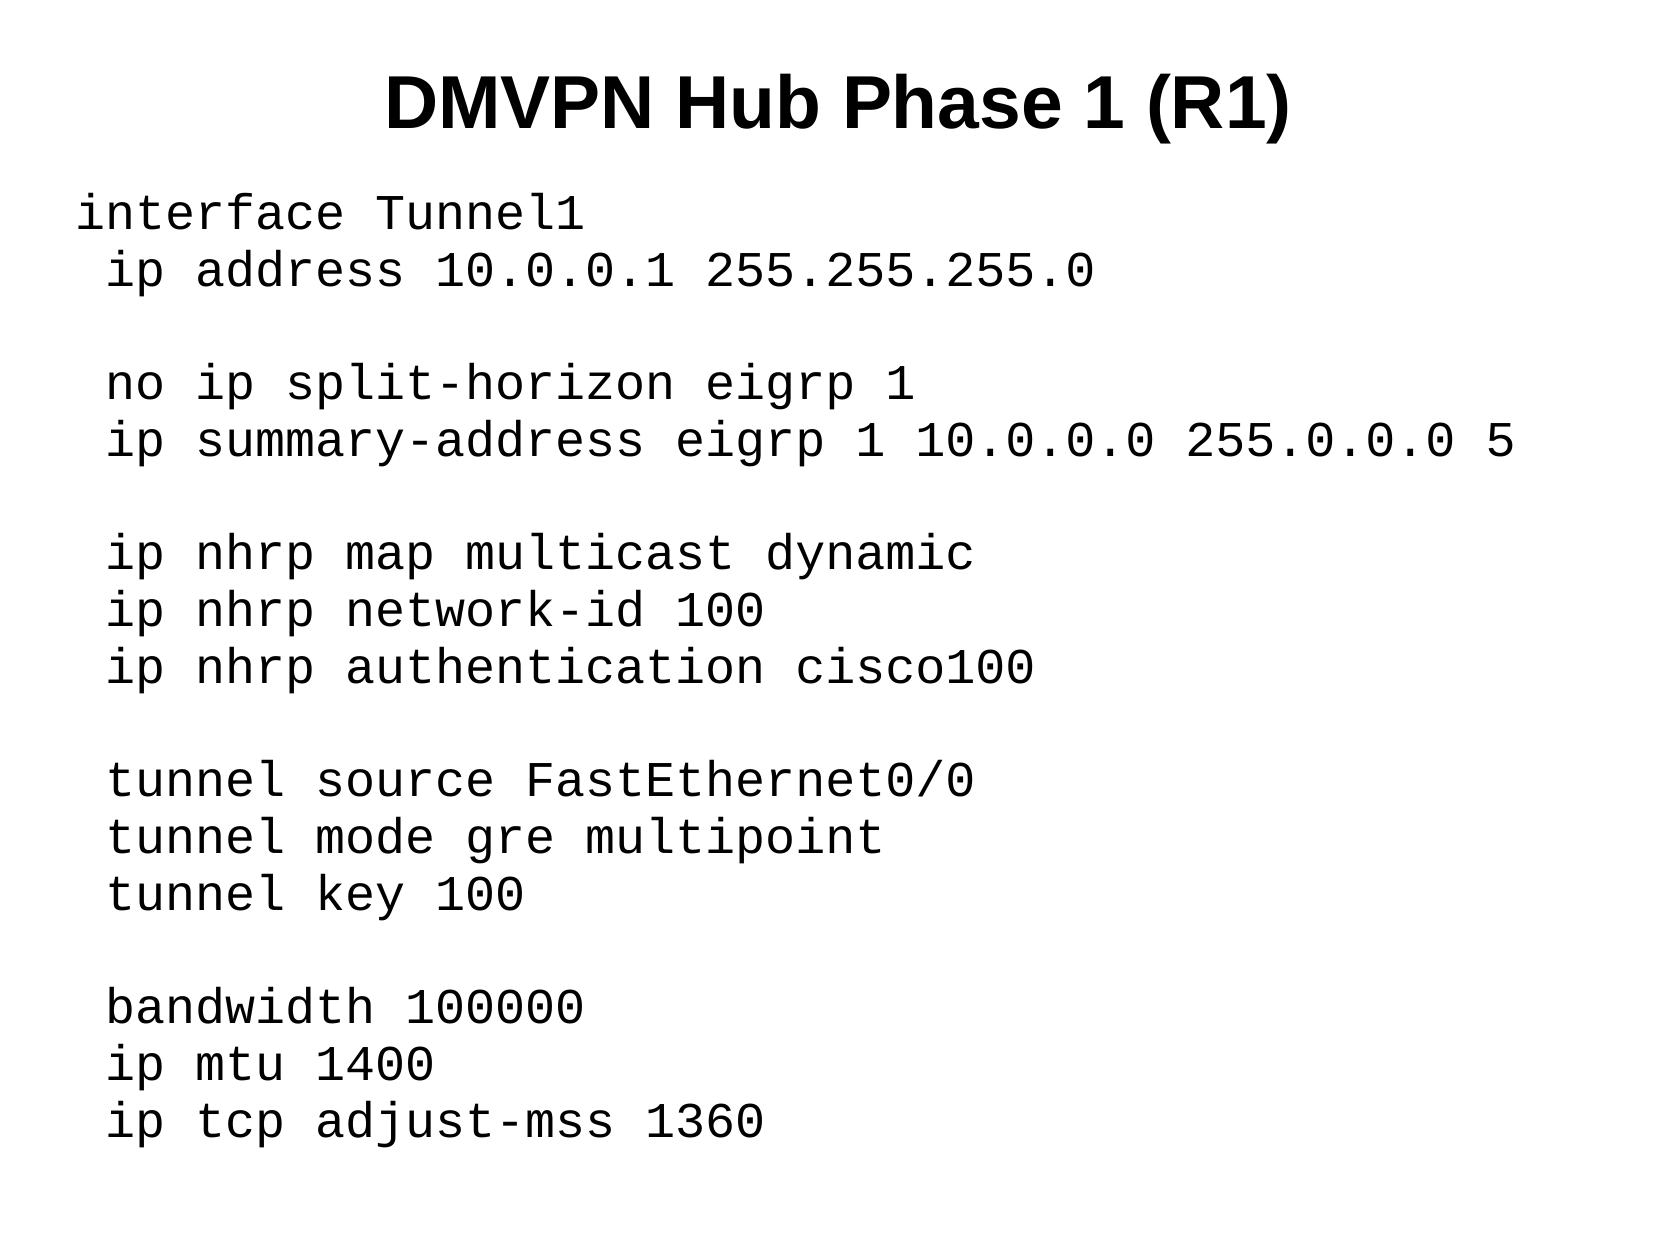

DMVPN Hub Phase 1 (R1)
# interface Tunnel1
 ip address 10.0.0.1 255.255.255.0
 no ip split-horizon eigrp 1
 ip summary-address eigrp 1 10.0.0.0 255.0.0.0 5
 ip nhrp map multicast dynamic
 ip nhrp network-id 100
 ip nhrp authentication cisco100
 tunnel source FastEthernet0/0
 tunnel mode gre multipoint
 tunnel key 100
 bandwidth 100000
 ip mtu 1400
 ip tcp adjust-mss 1360